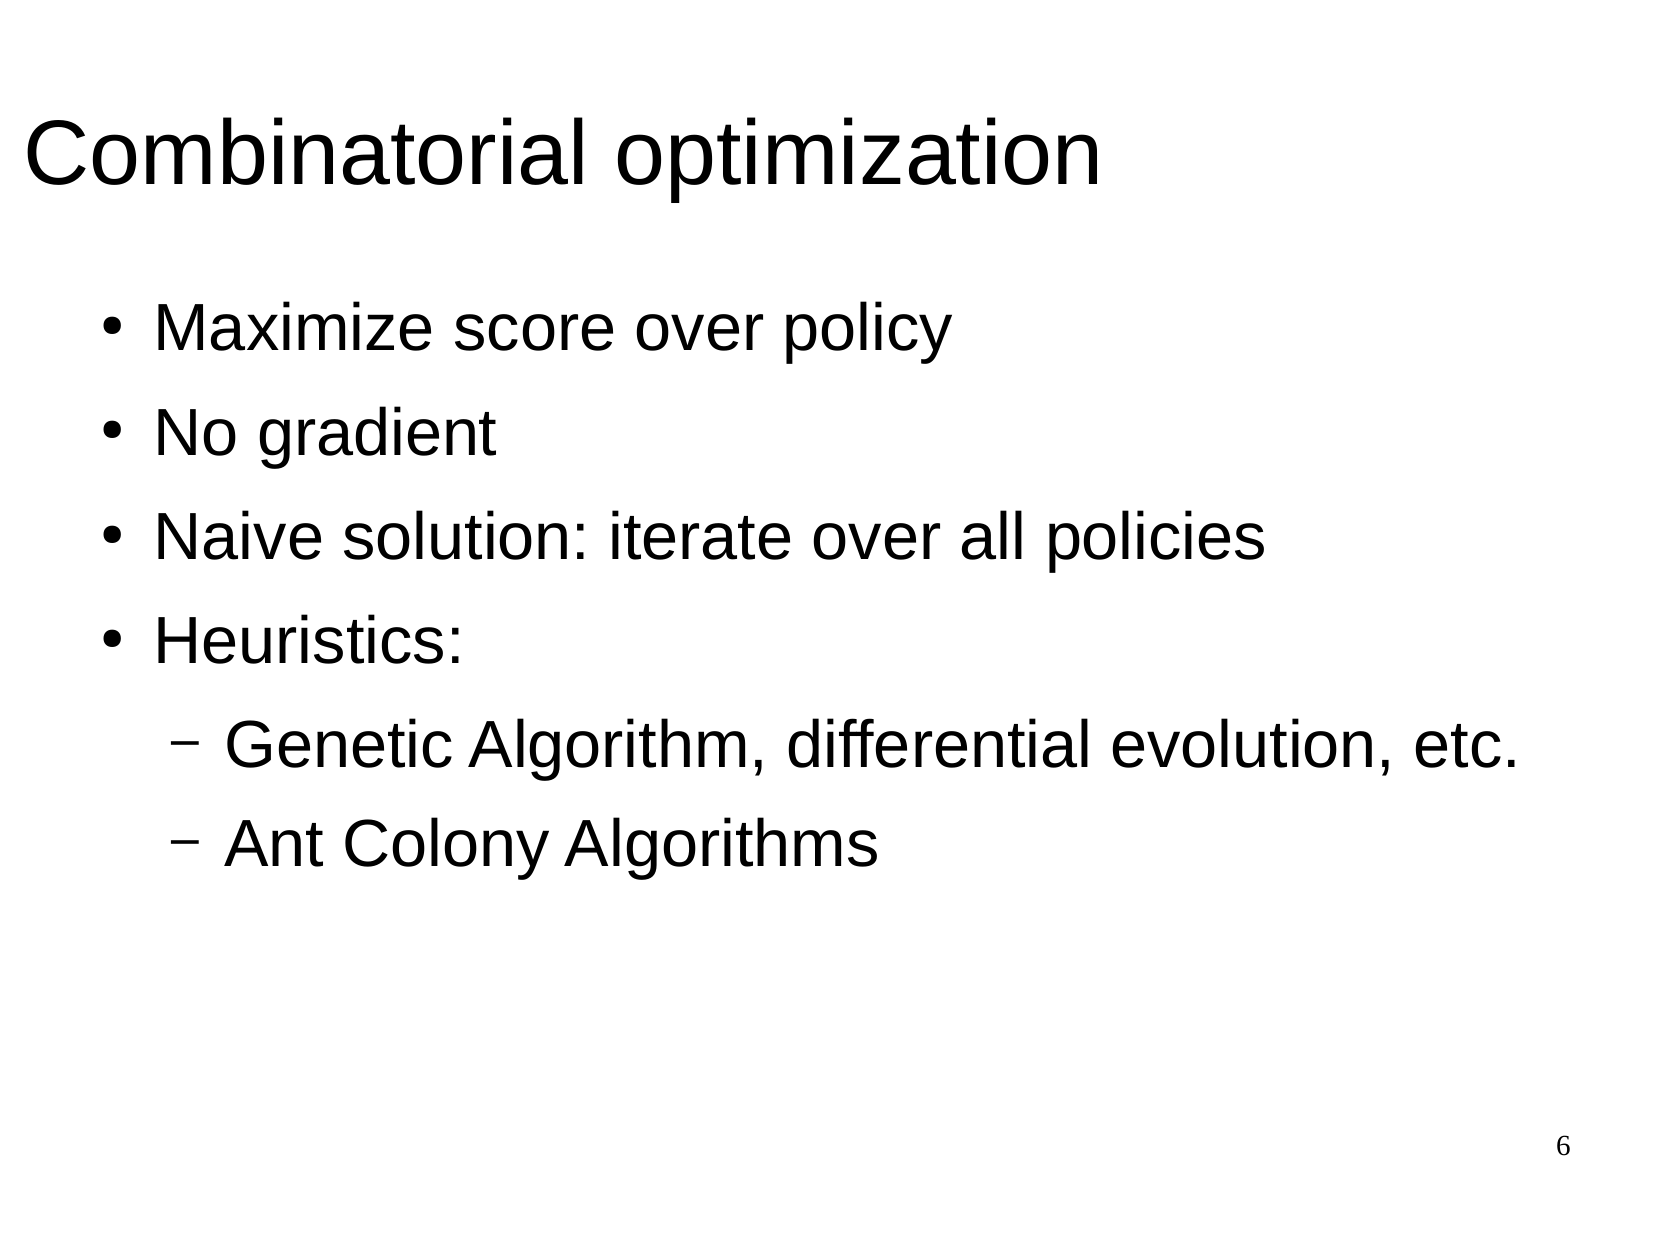

# Combinatorial optimization
Maximize score over policy
No gradient
Naive solution: iterate over all policies
Heuristics:
Genetic Algorithm, differential evolution, etc.
Ant Colony Algorithms
6